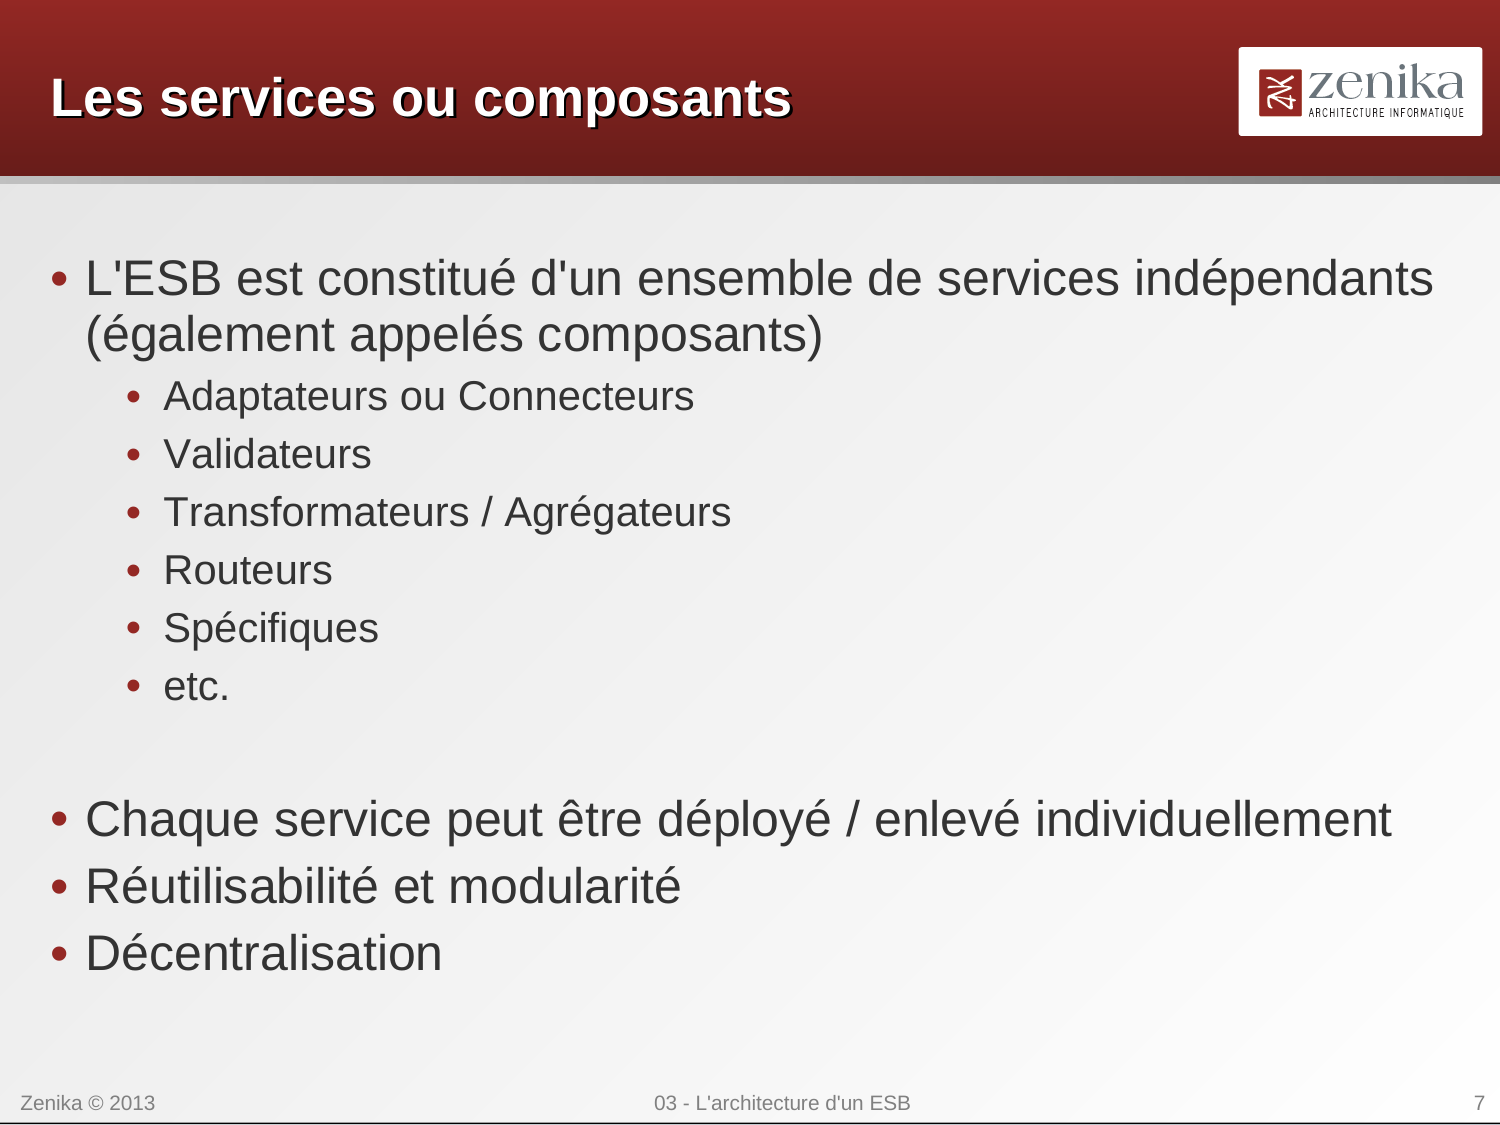

# Les services ou composants
L'ESB est constitué d'un ensemble de services indépendants (également appelés composants)
Adaptateurs ou Connecteurs
Validateurs
Transformateurs / Agrégateurs
Routeurs
Spécifiques
etc.
Chaque service peut être déployé / enlevé individuellement
Réutilisabilité et modularité
Décentralisation